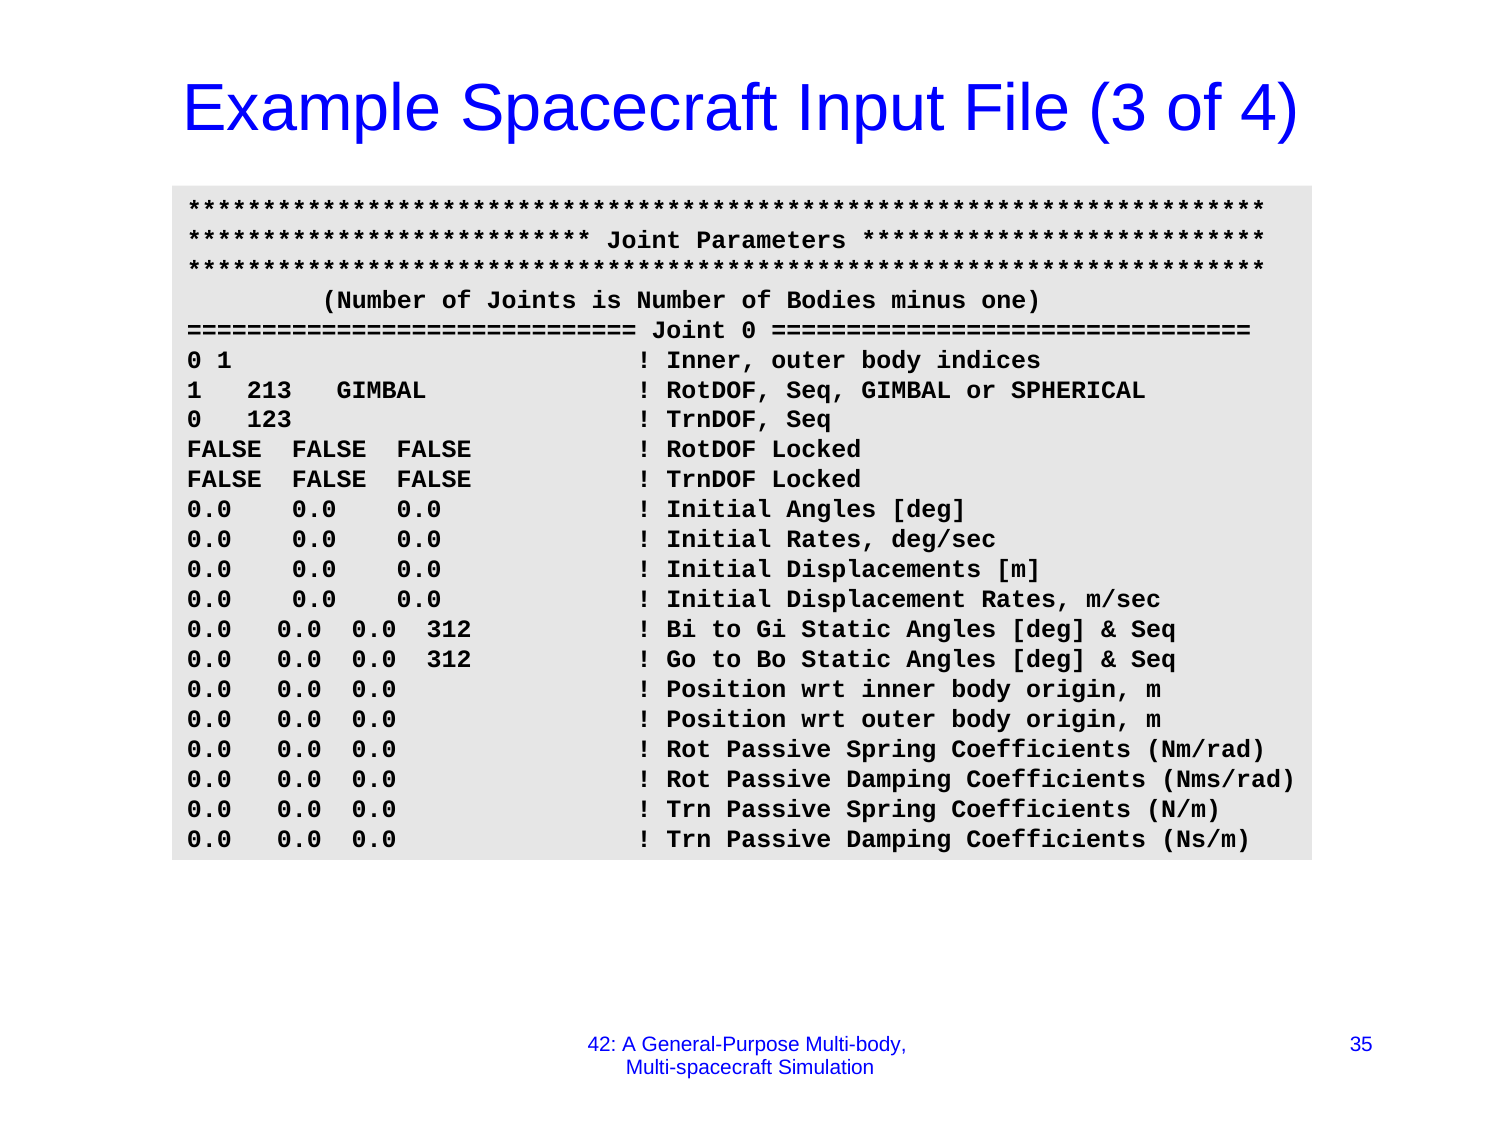

# Example Spacecraft Input File (3 of 4)
************************************************************************
*************************** Joint Parameters ***************************
************************************************************************
 (Number of Joints is Number of Bodies minus one)
============================== Joint 0 ================================
0 1 ! Inner, outer body indices
1 213 GIMBAL ! RotDOF, Seq, GIMBAL or SPHERICAL
0 123 ! TrnDOF, Seq
FALSE FALSE FALSE ! RotDOF Locked
FALSE FALSE FALSE ! TrnDOF Locked
0.0 0.0 0.0 ! Initial Angles [deg]
0.0 0.0 0.0 ! Initial Rates, deg/sec
0.0 0.0 0.0 ! Initial Displacements [m]
0.0 0.0 0.0 ! Initial Displacement Rates, m/sec
0.0 0.0 0.0 312 ! Bi to Gi Static Angles [deg] & Seq
0.0 0.0 0.0 312 ! Go to Bo Static Angles [deg] & Seq
0.0 0.0 0.0 ! Position wrt inner body origin, m
0.0 0.0 0.0 ! Position wrt outer body origin, m
0.0 0.0 0.0 ! Rot Passive Spring Coefficients (Nm/rad)
0.0 0.0 0.0 ! Rot Passive Damping Coefficients (Nms/rad)
0.0 0.0 0.0 ! Trn Passive Spring Coefficients (N/m)
0.0 0.0 0.0 ! Trn Passive Damping Coefficients (Ns/m)
42: The Mostly Harmless Simulation
35